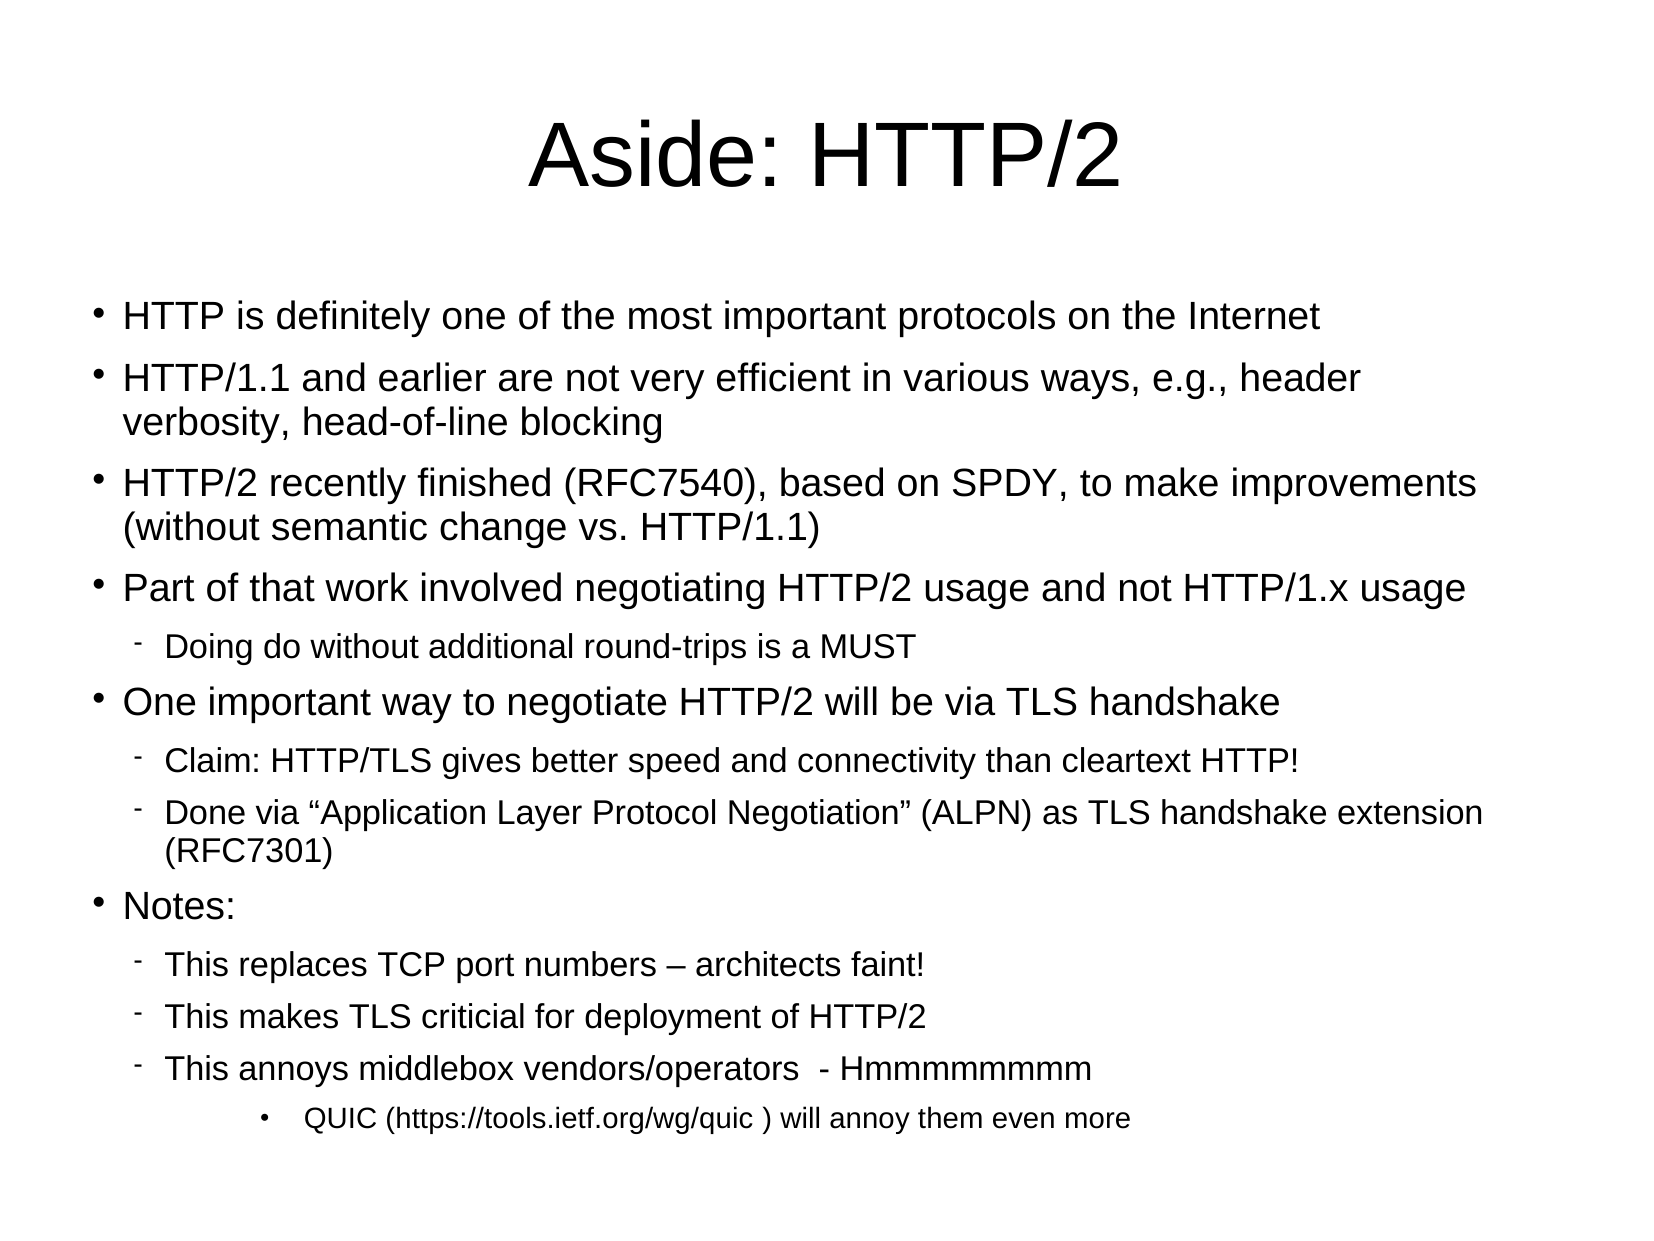

# Aside: HTTP/2
HTTP is definitely one of the most important protocols on the Internet
HTTP/1.1 and earlier are not very efficient in various ways, e.g., header verbosity, head-of-line blocking
HTTP/2 recently finished (RFC7540), based on SPDY, to make improvements (without semantic change vs. HTTP/1.1)
Part of that work involved negotiating HTTP/2 usage and not HTTP/1.x usage
Doing do without additional round-trips is a MUST
One important way to negotiate HTTP/2 will be via TLS handshake
Claim: HTTP/TLS gives better speed and connectivity than cleartext HTTP!
Done via “Application Layer Protocol Negotiation” (ALPN) as TLS handshake extension (RFC7301)
Notes:
This replaces TCP port numbers – architects faint!
This makes TLS criticial for deployment of HTTP/2
This annoys middlebox vendors/operators - Hmmmmmmmm
QUIC (https://tools.ietf.org/wg/quic ) will annoy them even more